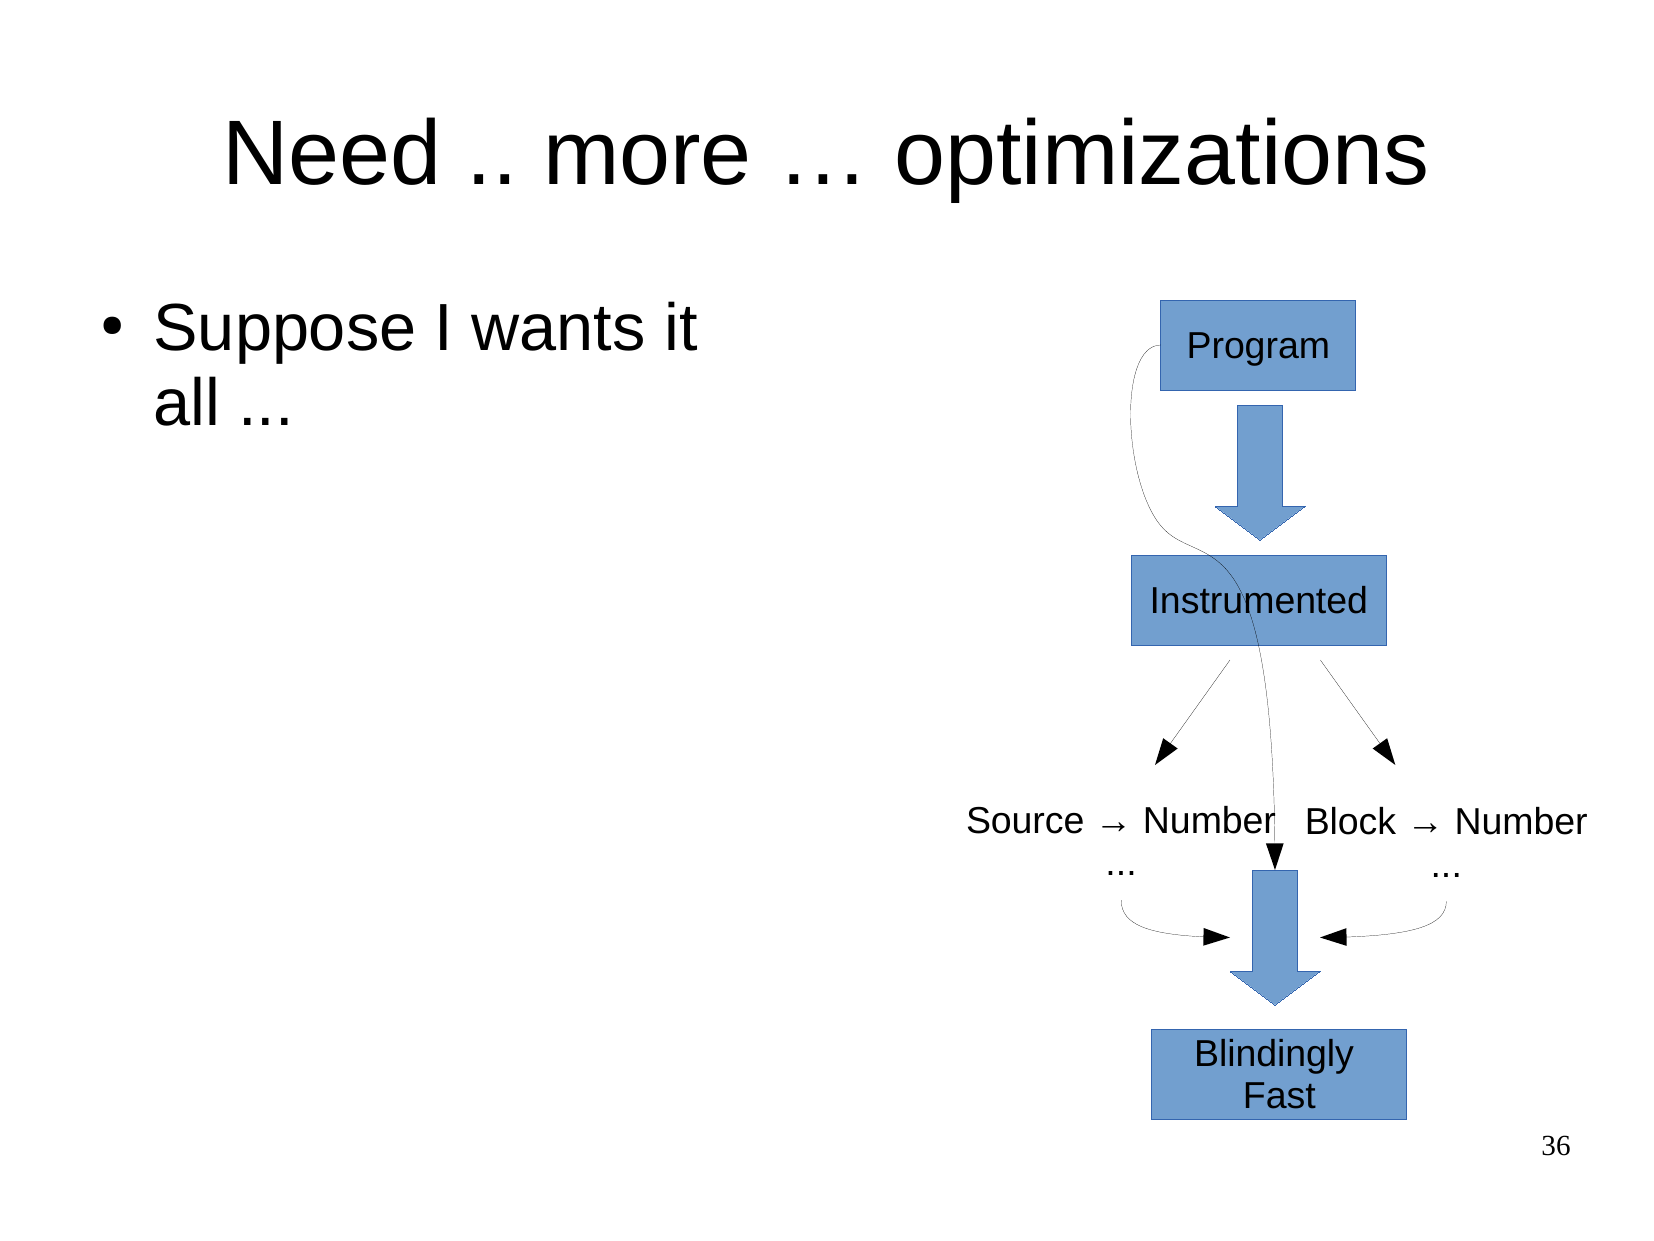

# Need .. more … optimizations
Suppose I wants it all ...
Program
Instrumented
Source → Number
...
Block → Number
...
Blindingly
Fast
36